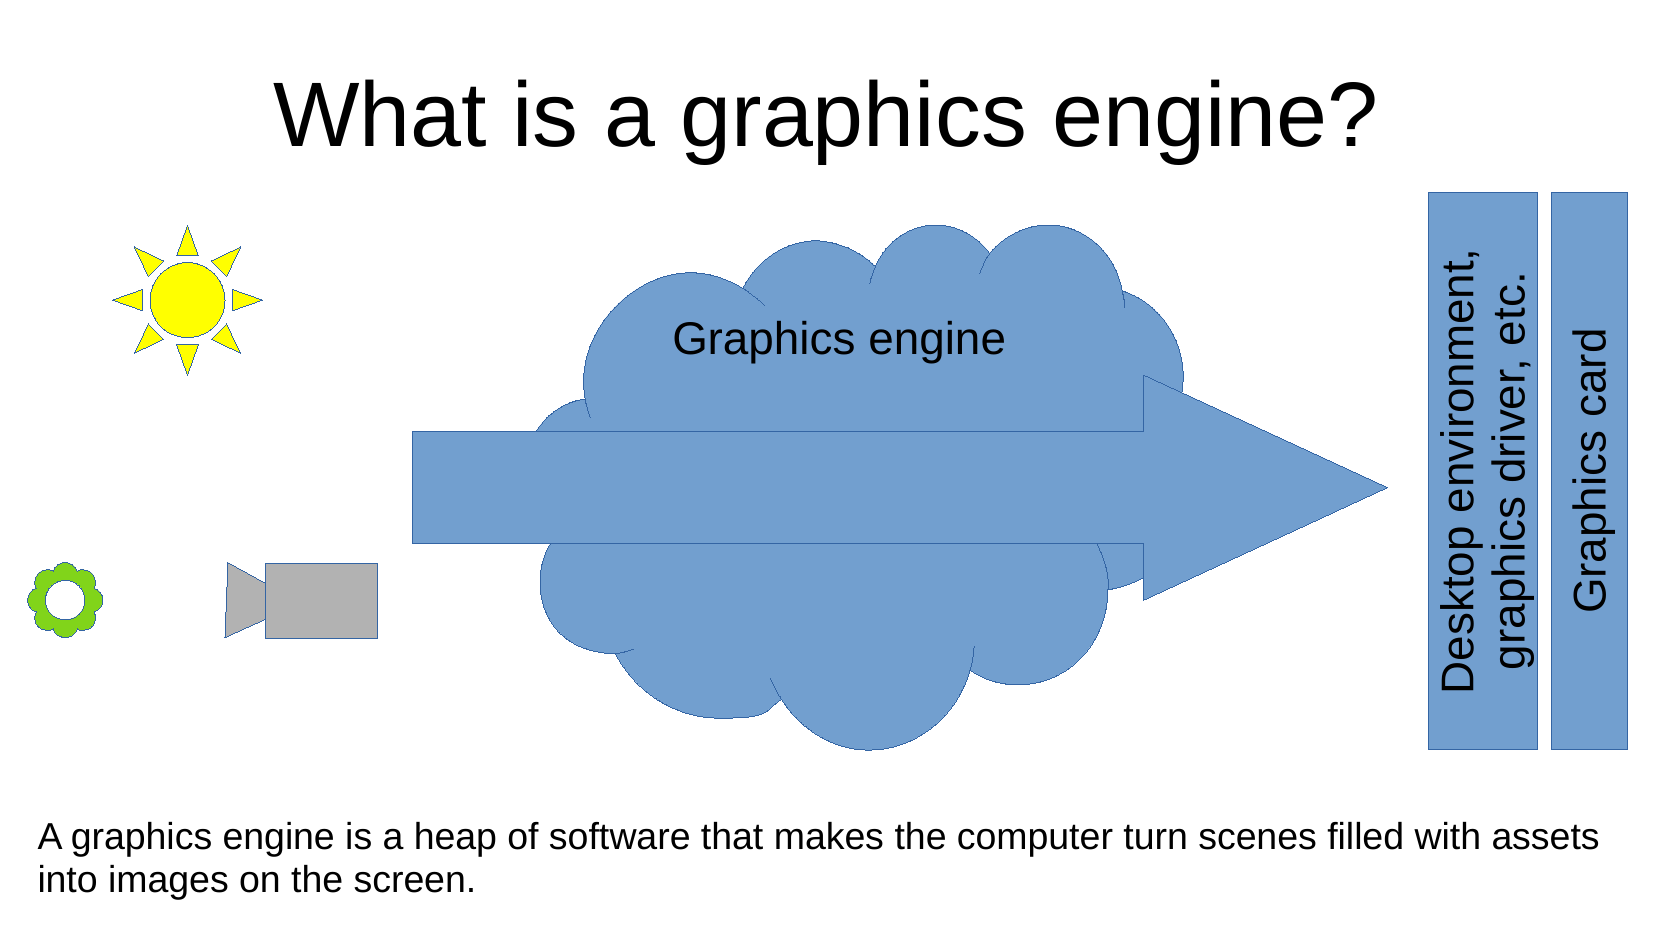

# What is a graphics engine?
Graphics engine
Desktop environment, graphics driver, etc.
Graphics card
A graphics engine is a heap of software that makes the computer turn scenes filled with assets into images on the screen.